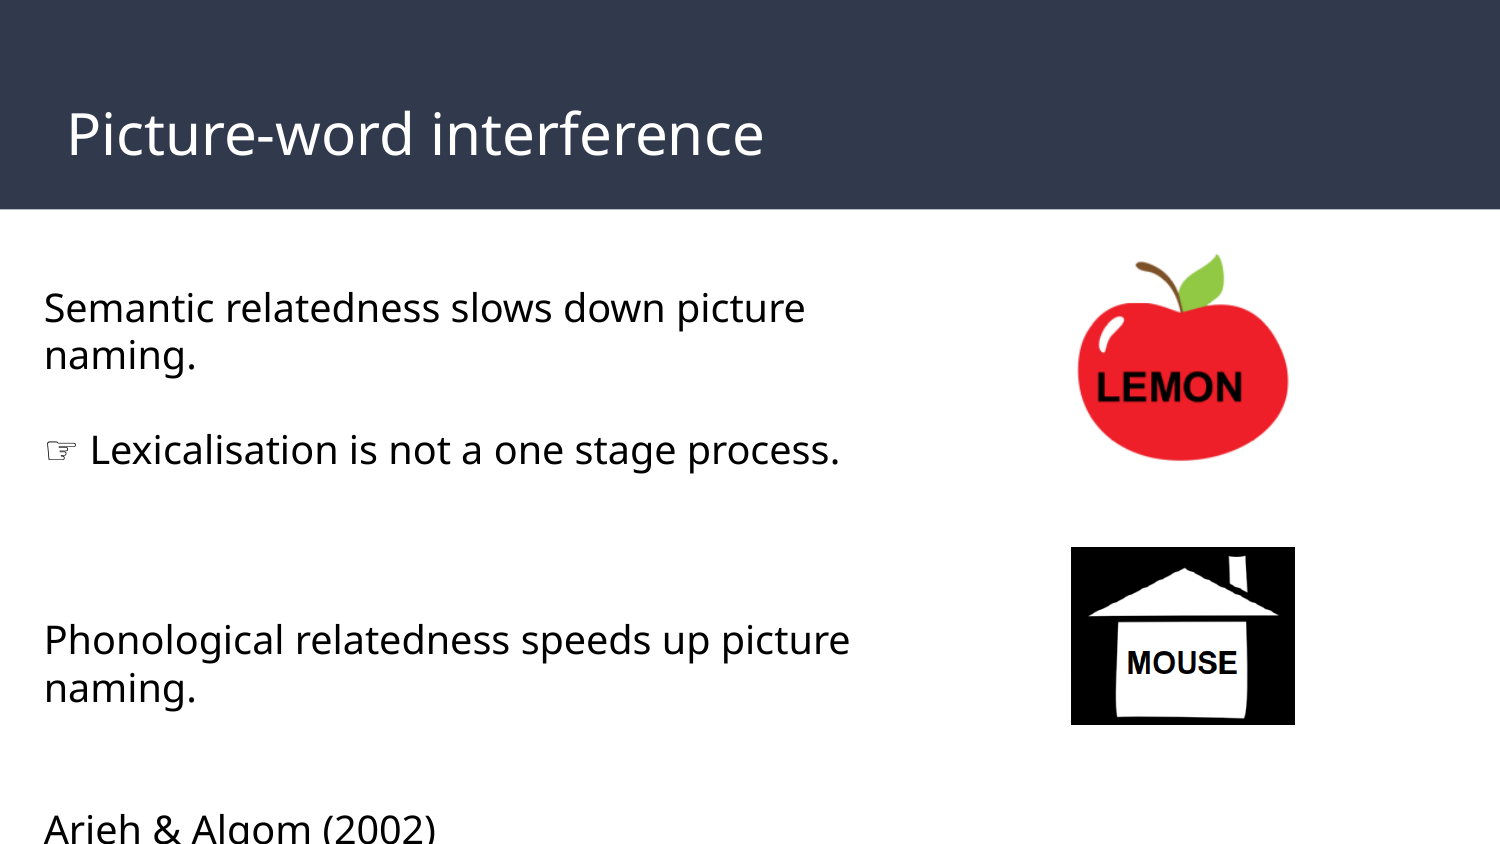

# Picture-word interference
Semantic relatedness slows down picture naming.
☞ Lexicalisation is not a one stage process.
Phonological relatedness speeds up picture naming.
Arieh & Algom (2002)